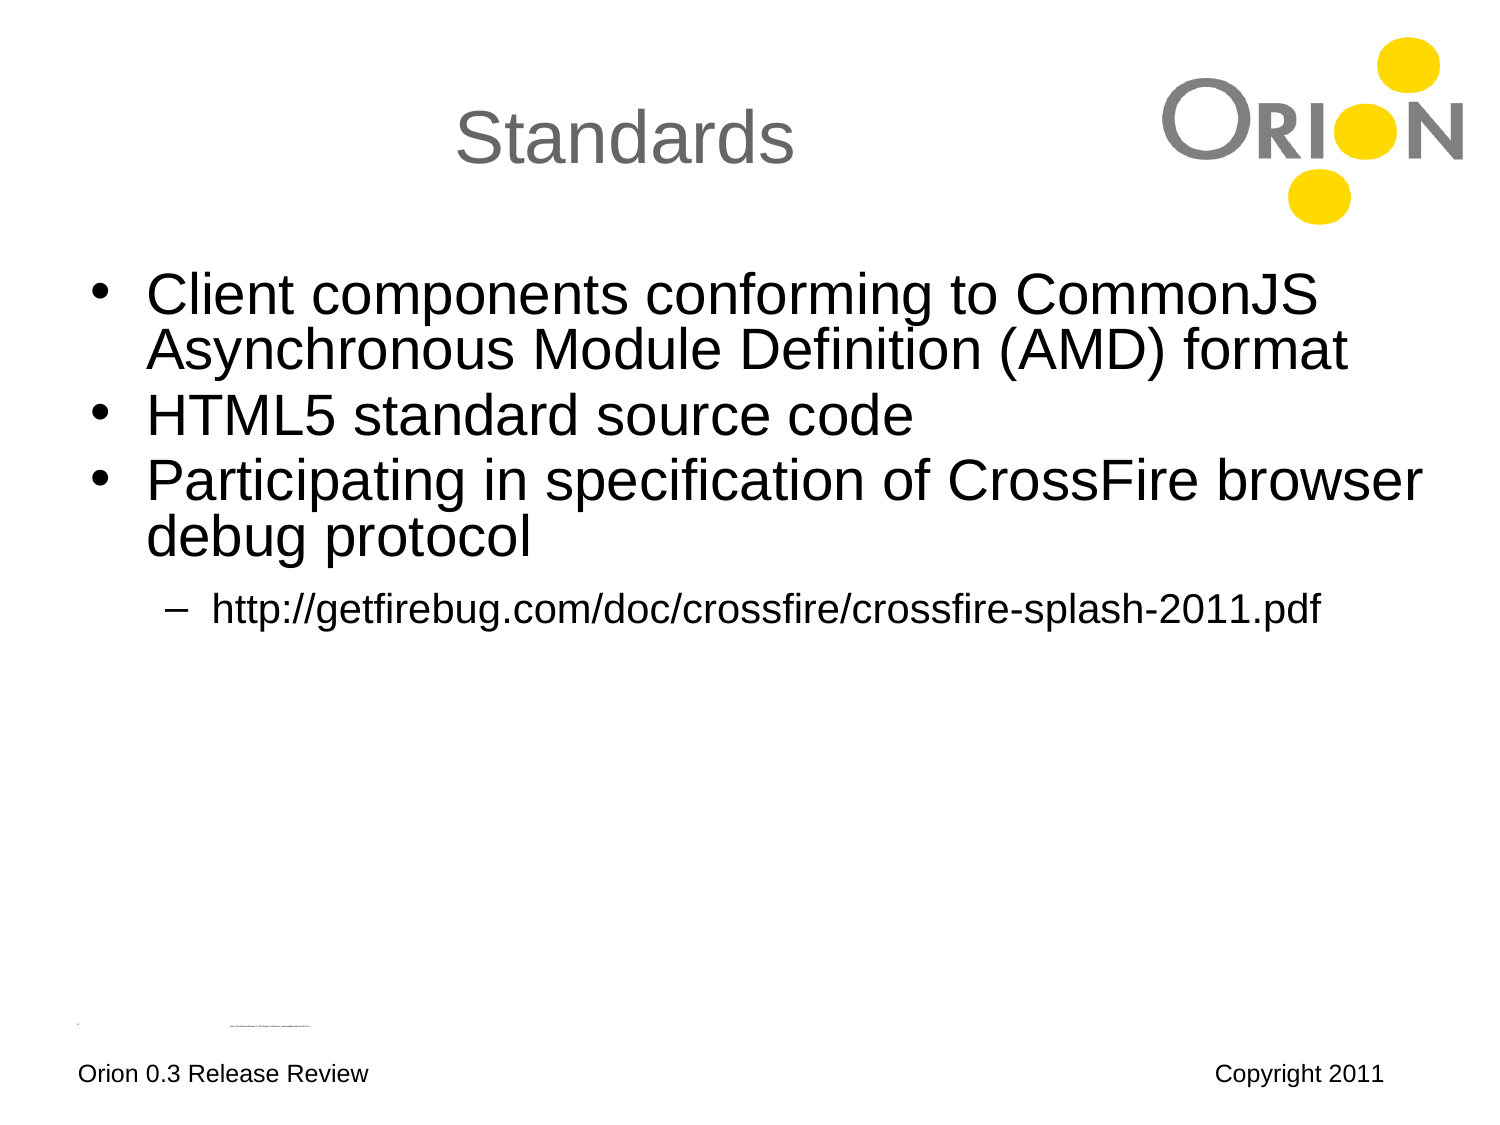

# Standards
Client components conforming to CommonJS Asynchronous Module Definition (AMD) format
HTML5 standard source code
Participating in specification of CrossFire browser debug protocol
http://getfirebug.com/doc/crossfire/crossfire-splash-2011.pdf
12
Copyright 2011